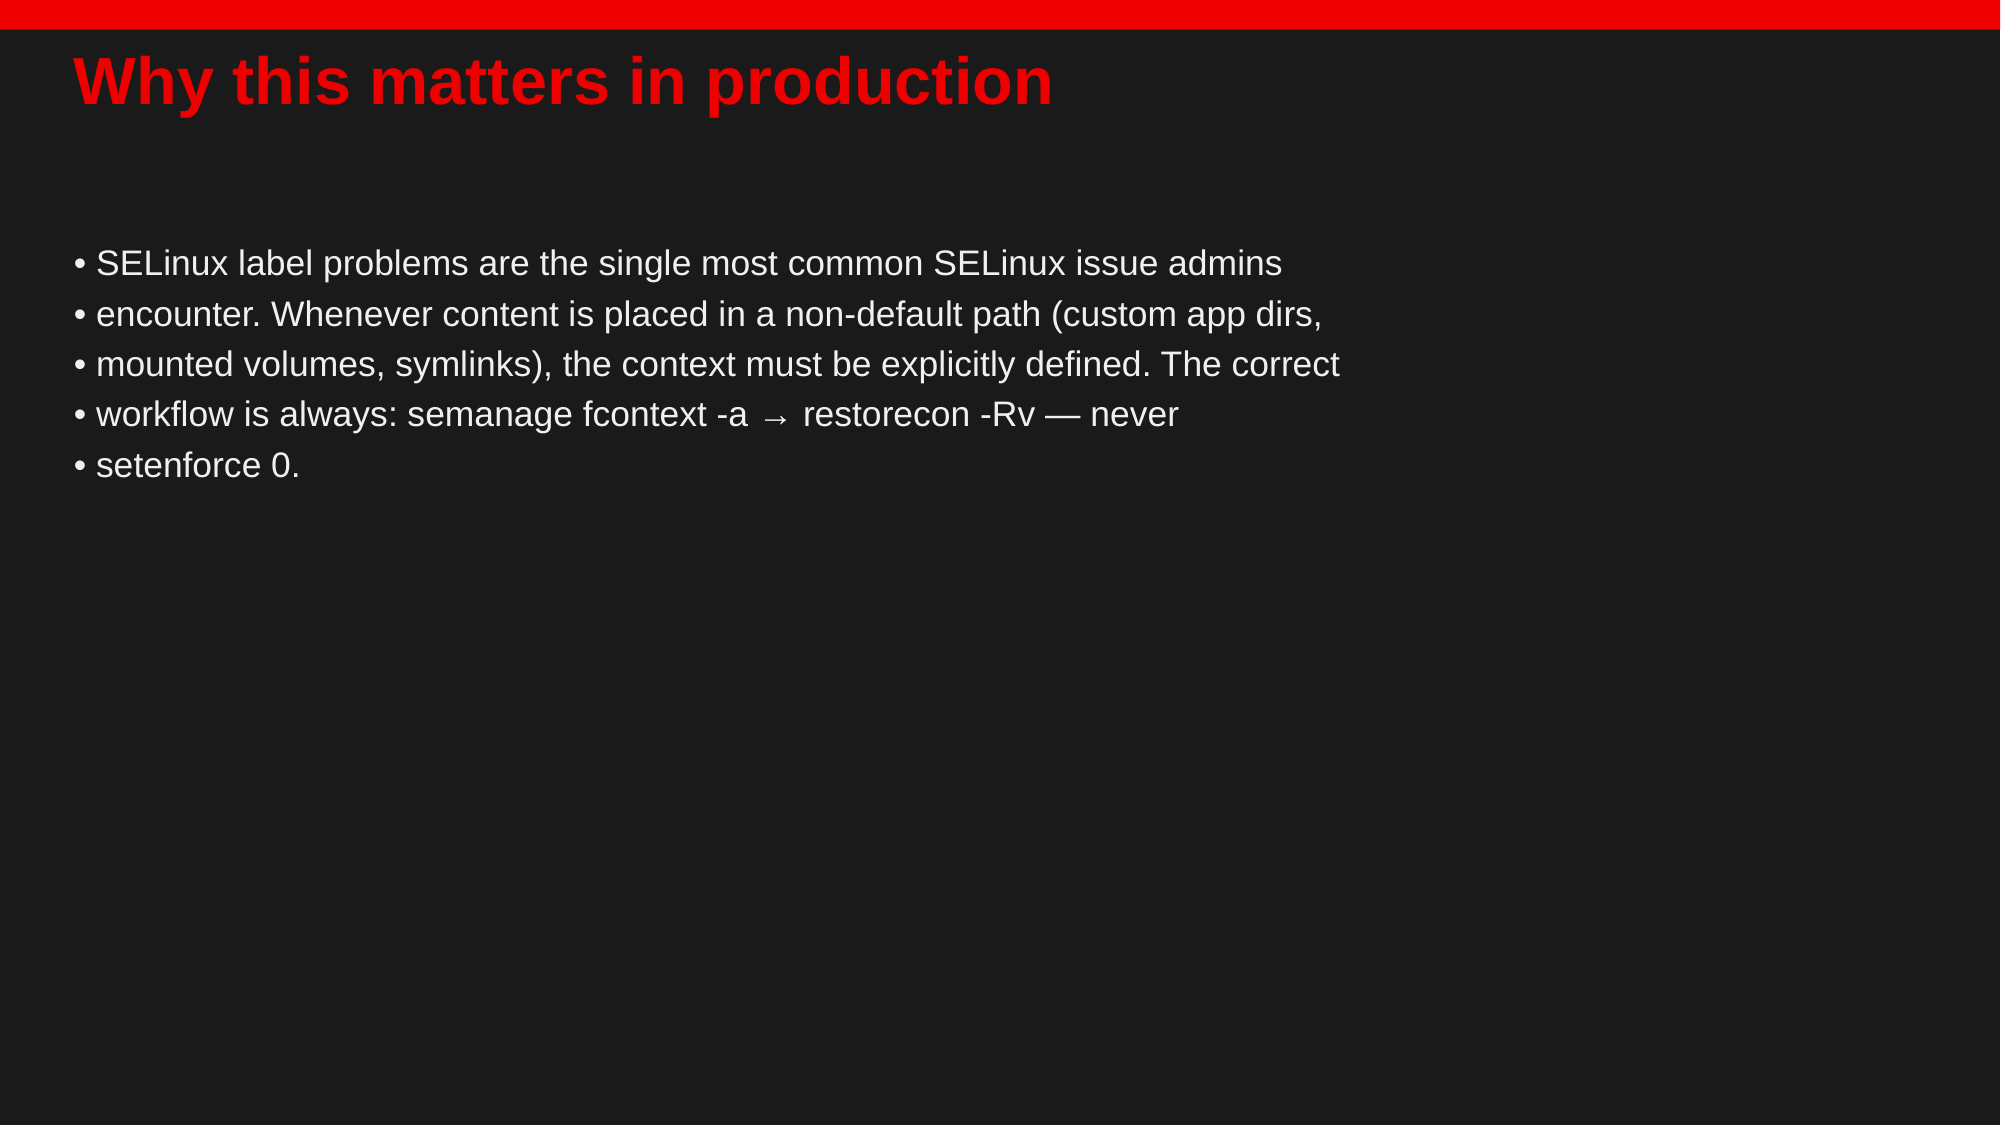

Why this matters in production
• SELinux label problems are the single most common SELinux issue admins
• encounter. Whenever content is placed in a non-default path (custom app dirs,
• mounted volumes, symlinks), the context must be explicitly defined. The correct
• workflow is always: semanage fcontext -a → restorecon -Rv — never
• setenforce 0.